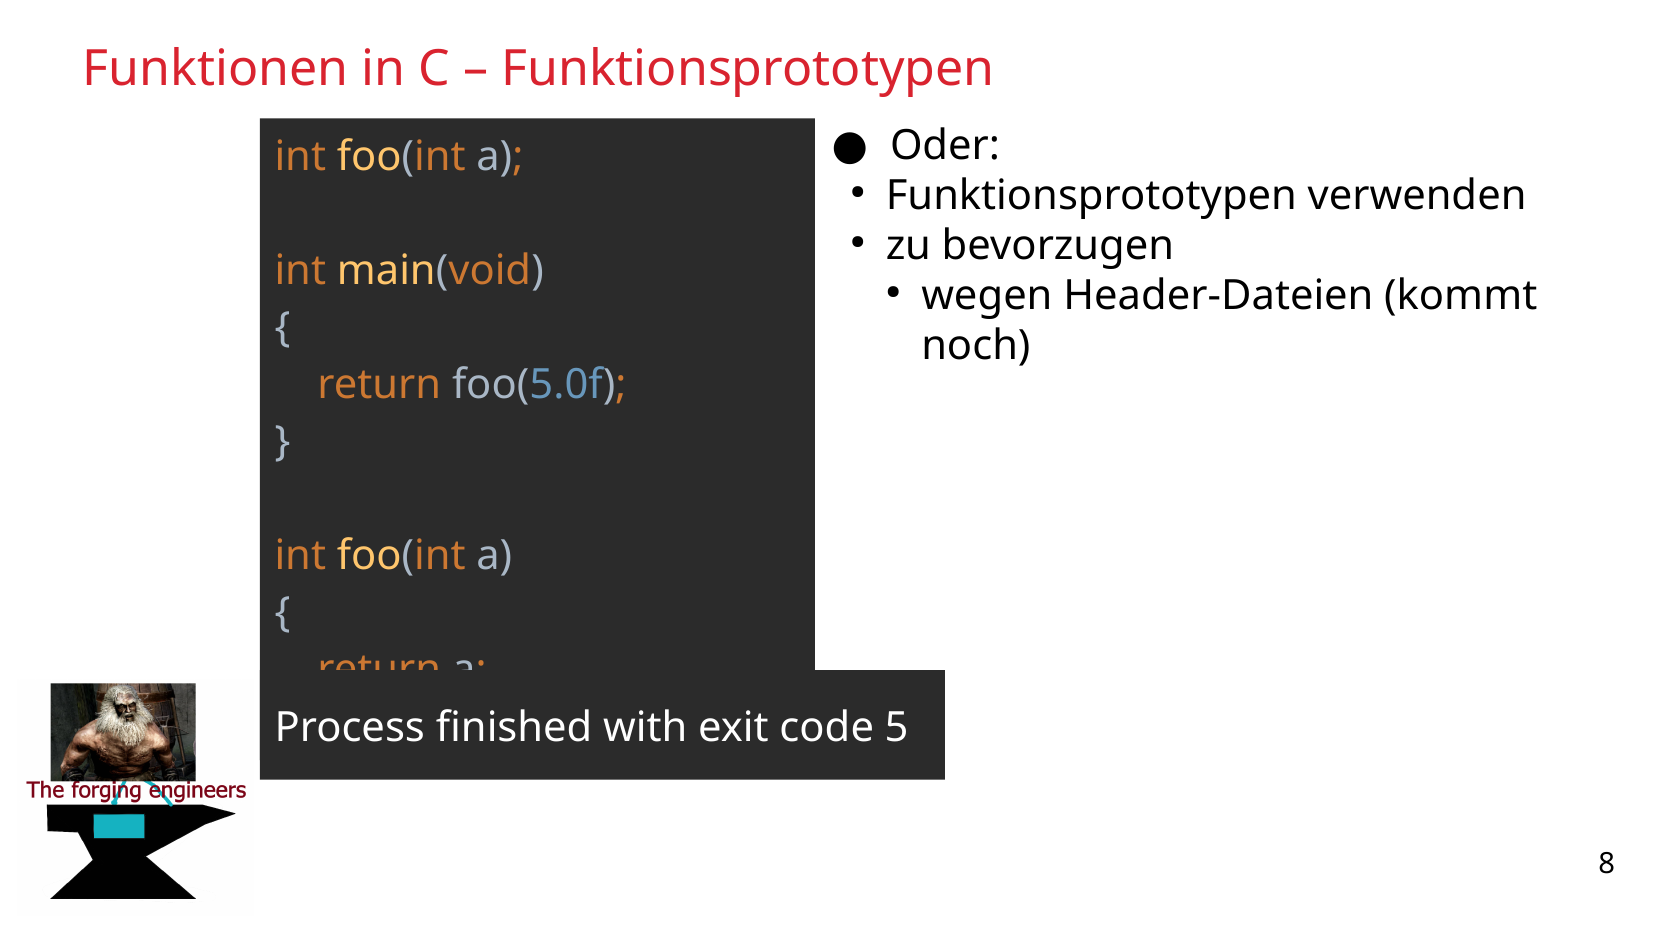

# Funktionen in C – Funktionsprototypen
Oder:
Funktionsprototypen verwenden
zu bevorzugen
wegen Header-Dateien (kommt noch)
int foo(int a);
int main(void)
{
 return foo(5.0f);
}
int foo(int a)
{
 return a;
}
Process finished with exit code 5